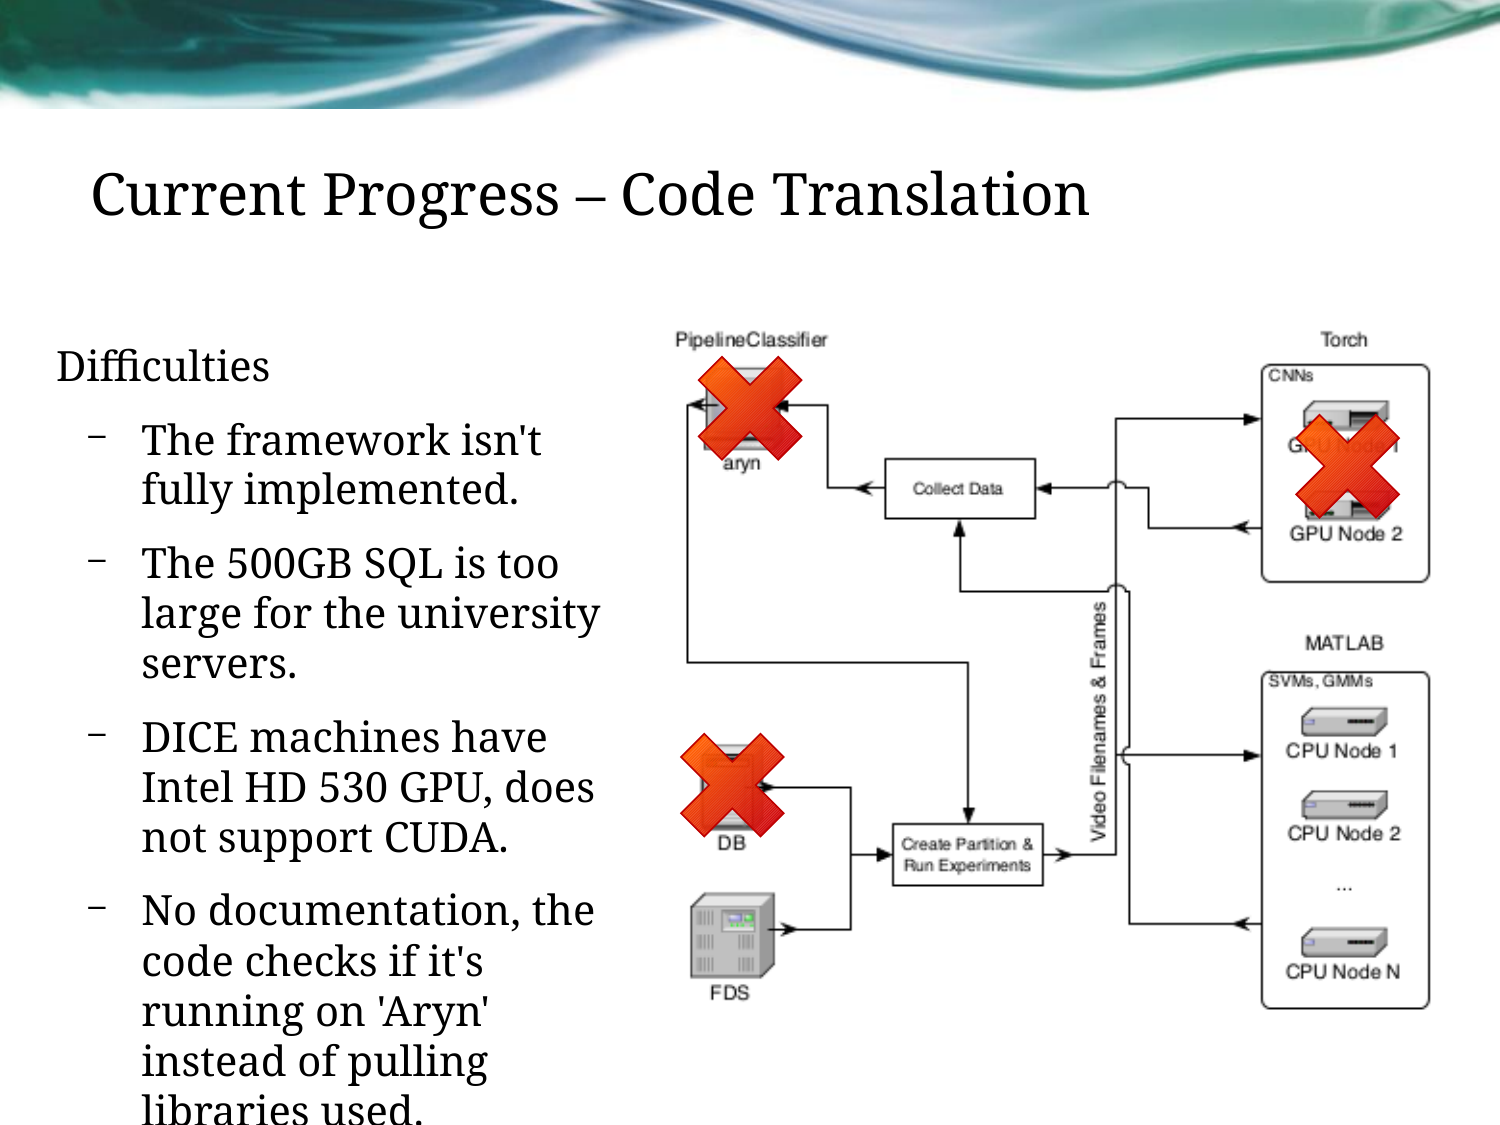

# Current Progress – Code Translation
Difficulties
The framework isn't fully implemented.
The 500GB SQL is too large for the university servers.
DICE machines have Intel HD 530 GPU, does not support CUDA.
No documentation, the code checks if it's running on 'Aryn' instead of pulling libraries used.